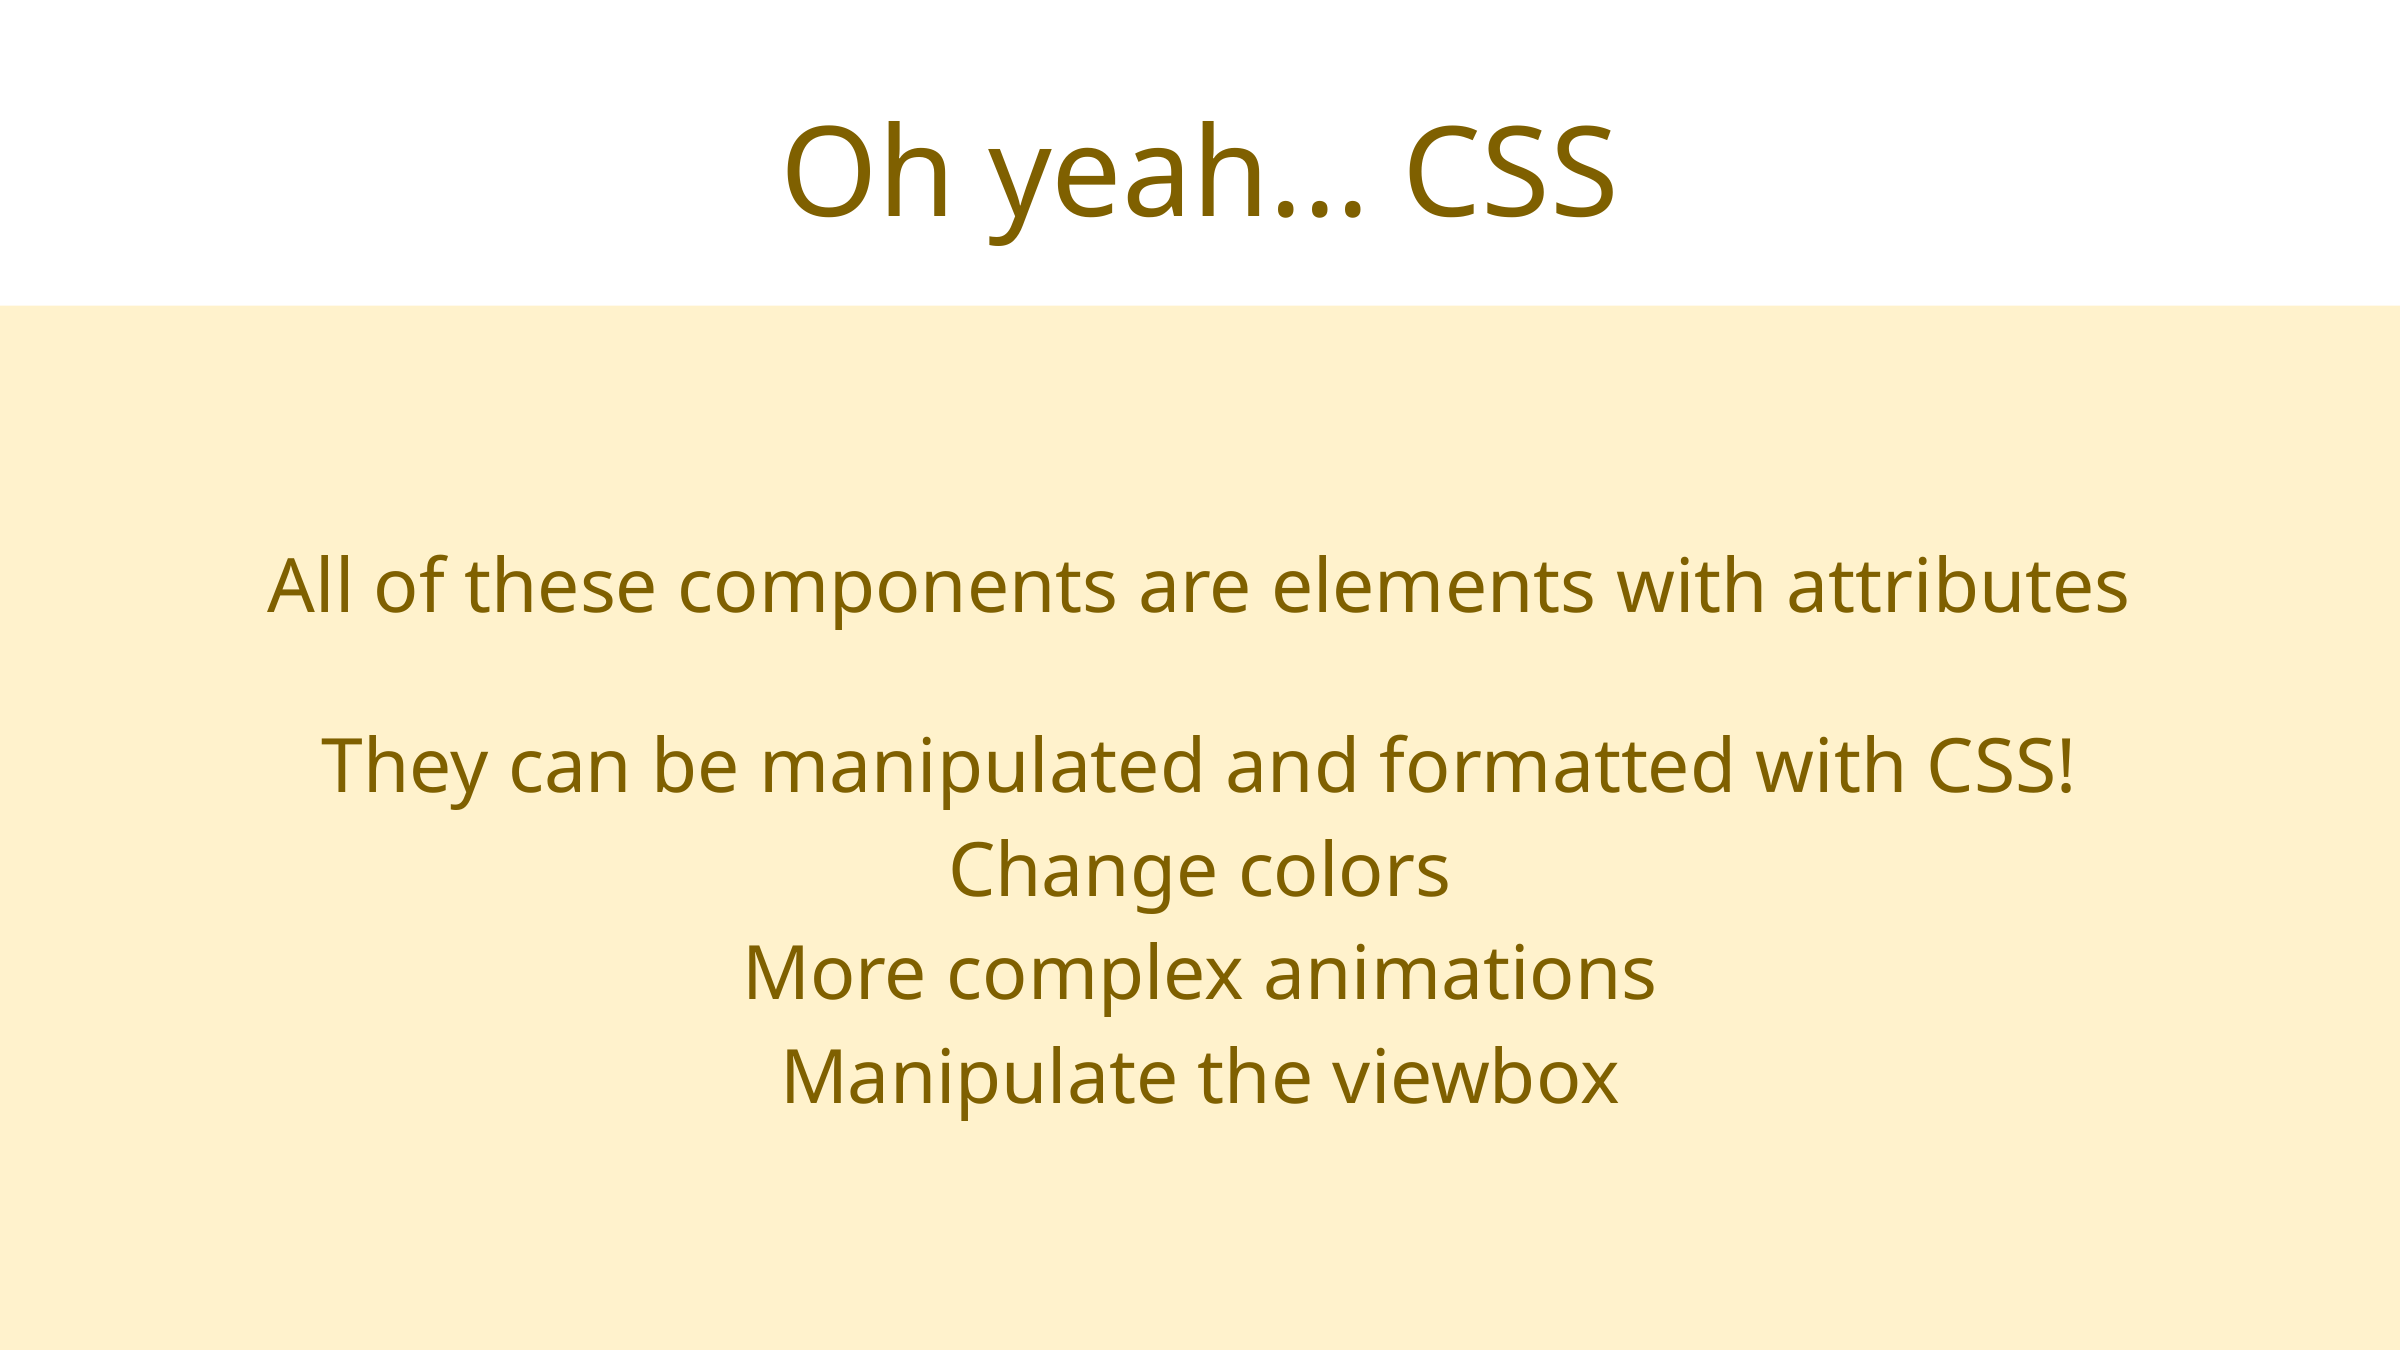

Oh yeah... CSS
All of these components are elements with attributes
They can be manipulated and formatted with CSS!
Change colors
More complex animations
Manipulate the viewbox